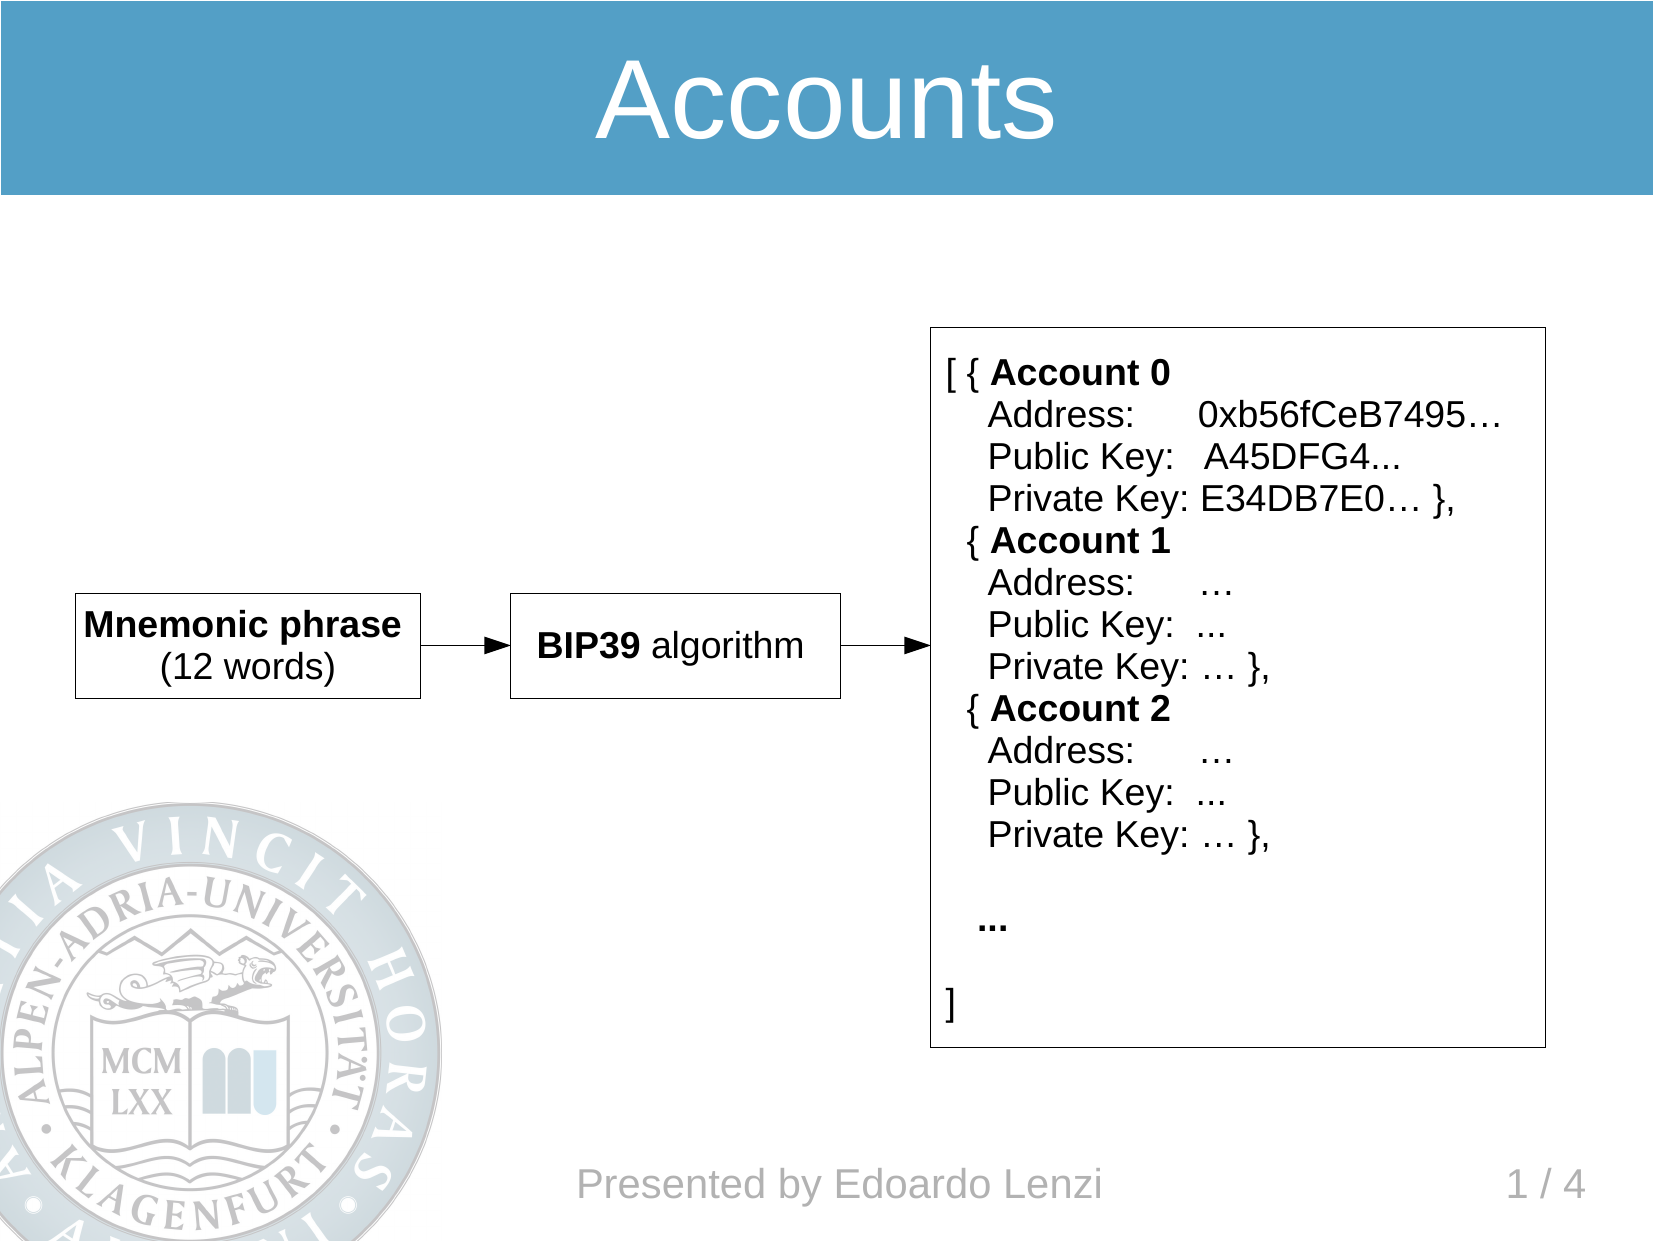

Accounts
[ { Account 0
 Address: 0xb56fCeB7495…
 Public Key: A45DFG4...
 Private Key: E34DB7E0… },
 { Account 1
 Address: …
 Public Key: ...
 Private Key: … },
 { Account 2
 Address: …
 Public Key: ...
 Private Key: … },
 ...
]
Mnemonic phrase
(12 words)
BIP39 algorithm
# Presented by Edoardo Lenzi 1 / 4